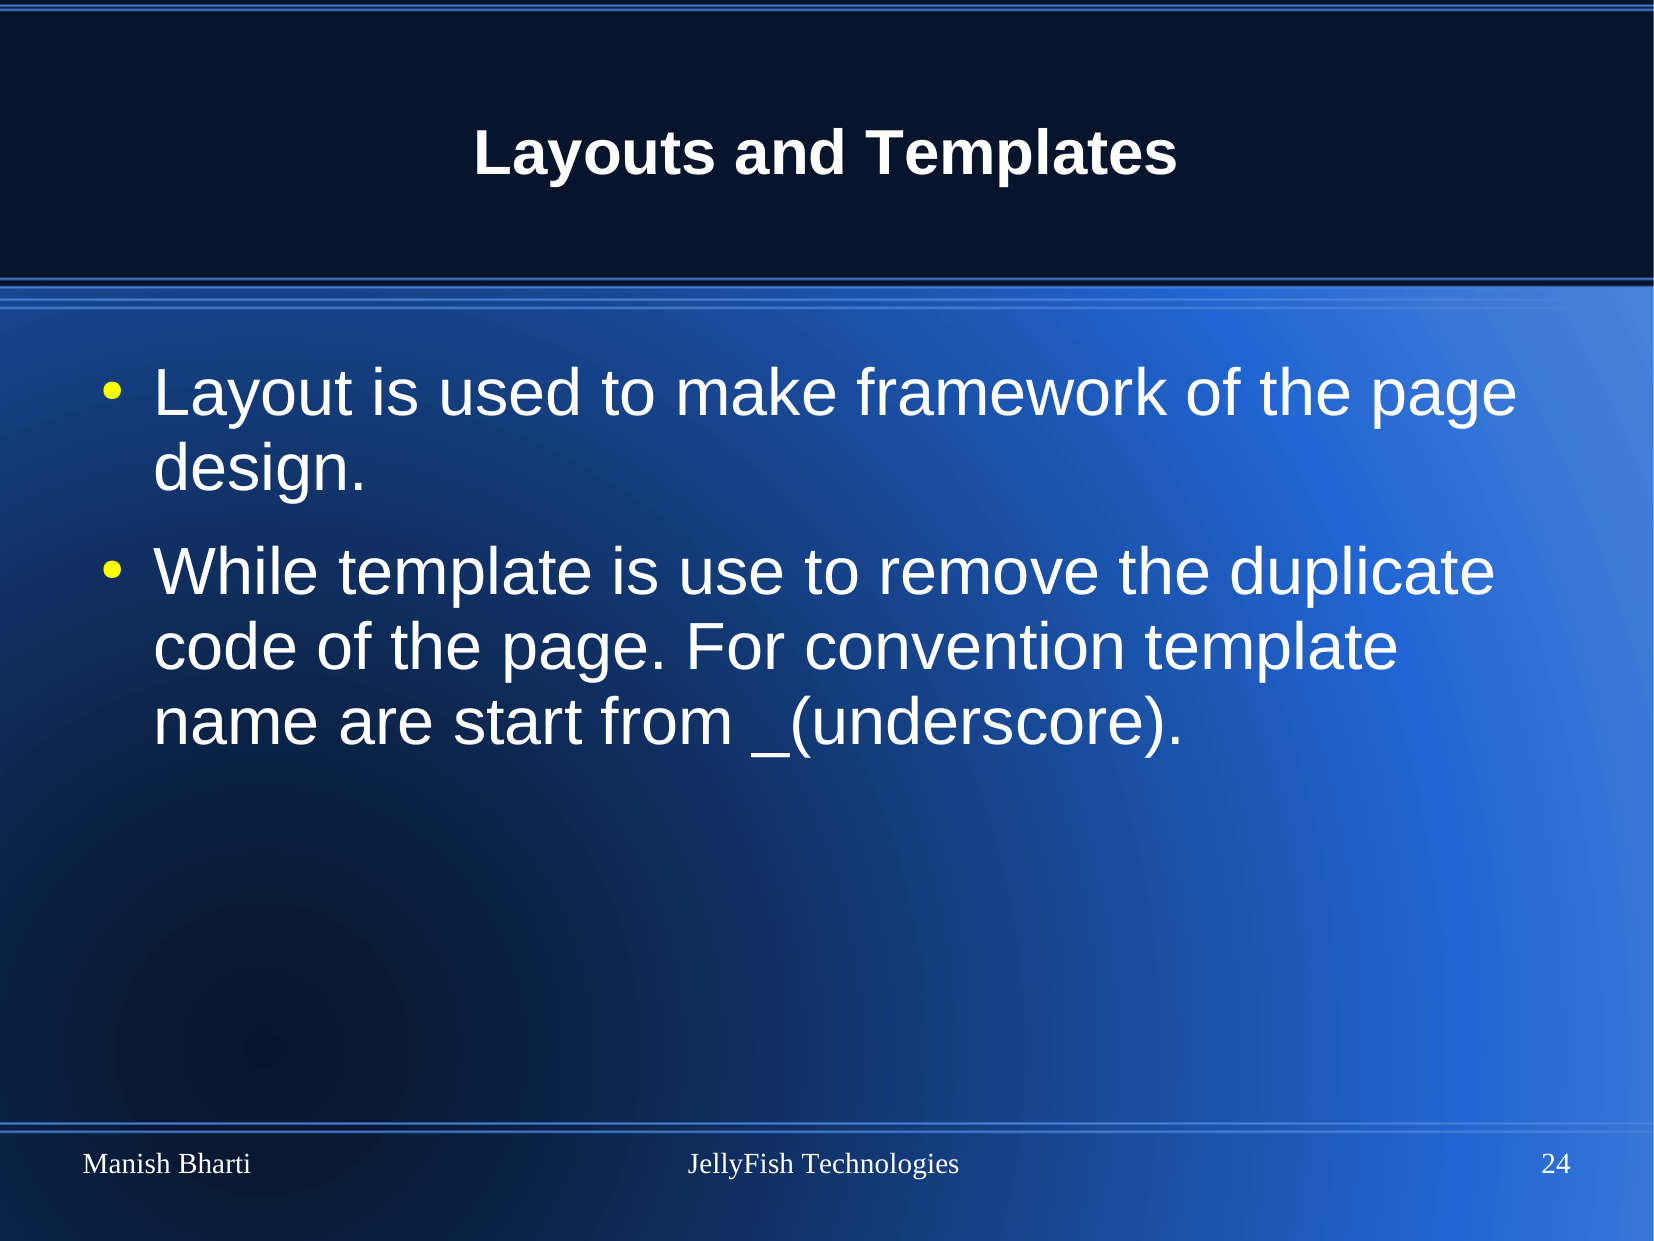

# Layouts and Templates
Layout is used to make framework of the page design.
While template is use to remove the duplicate code of the page. For convention template name are start from _(underscore).
Manish Bharti
JellyFish Technologies
24